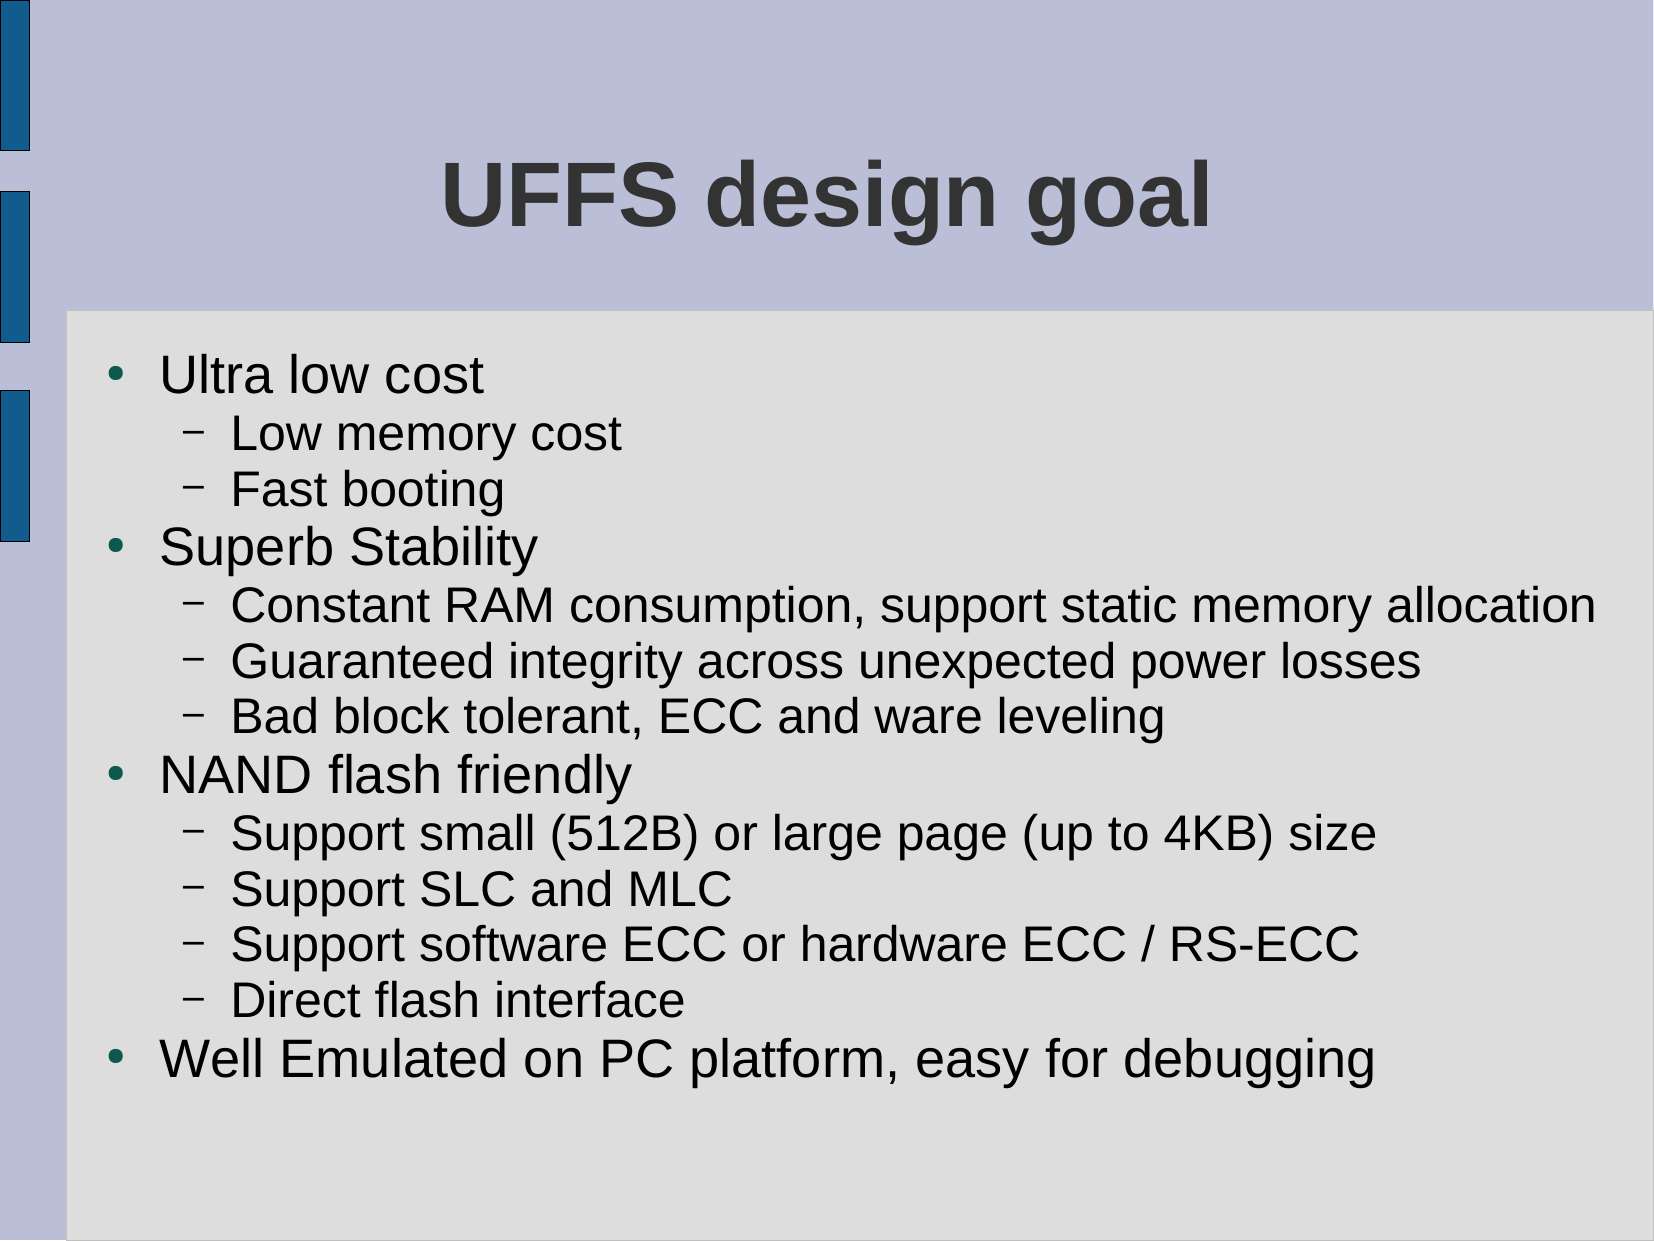

# UFFS design goal
Ultra low cost
Low memory cost
Fast booting
Superb Stability
Constant RAM consumption, support static memory allocation
Guaranteed integrity across unexpected power losses
Bad block tolerant, ECC and ware leveling
NAND flash friendly
Support small (512B) or large page (up to 4KB) size
Support SLC and MLC
Support software ECC or hardware ECC / RS-ECC
Direct flash interface
Well Emulated on PC platform, easy for debugging